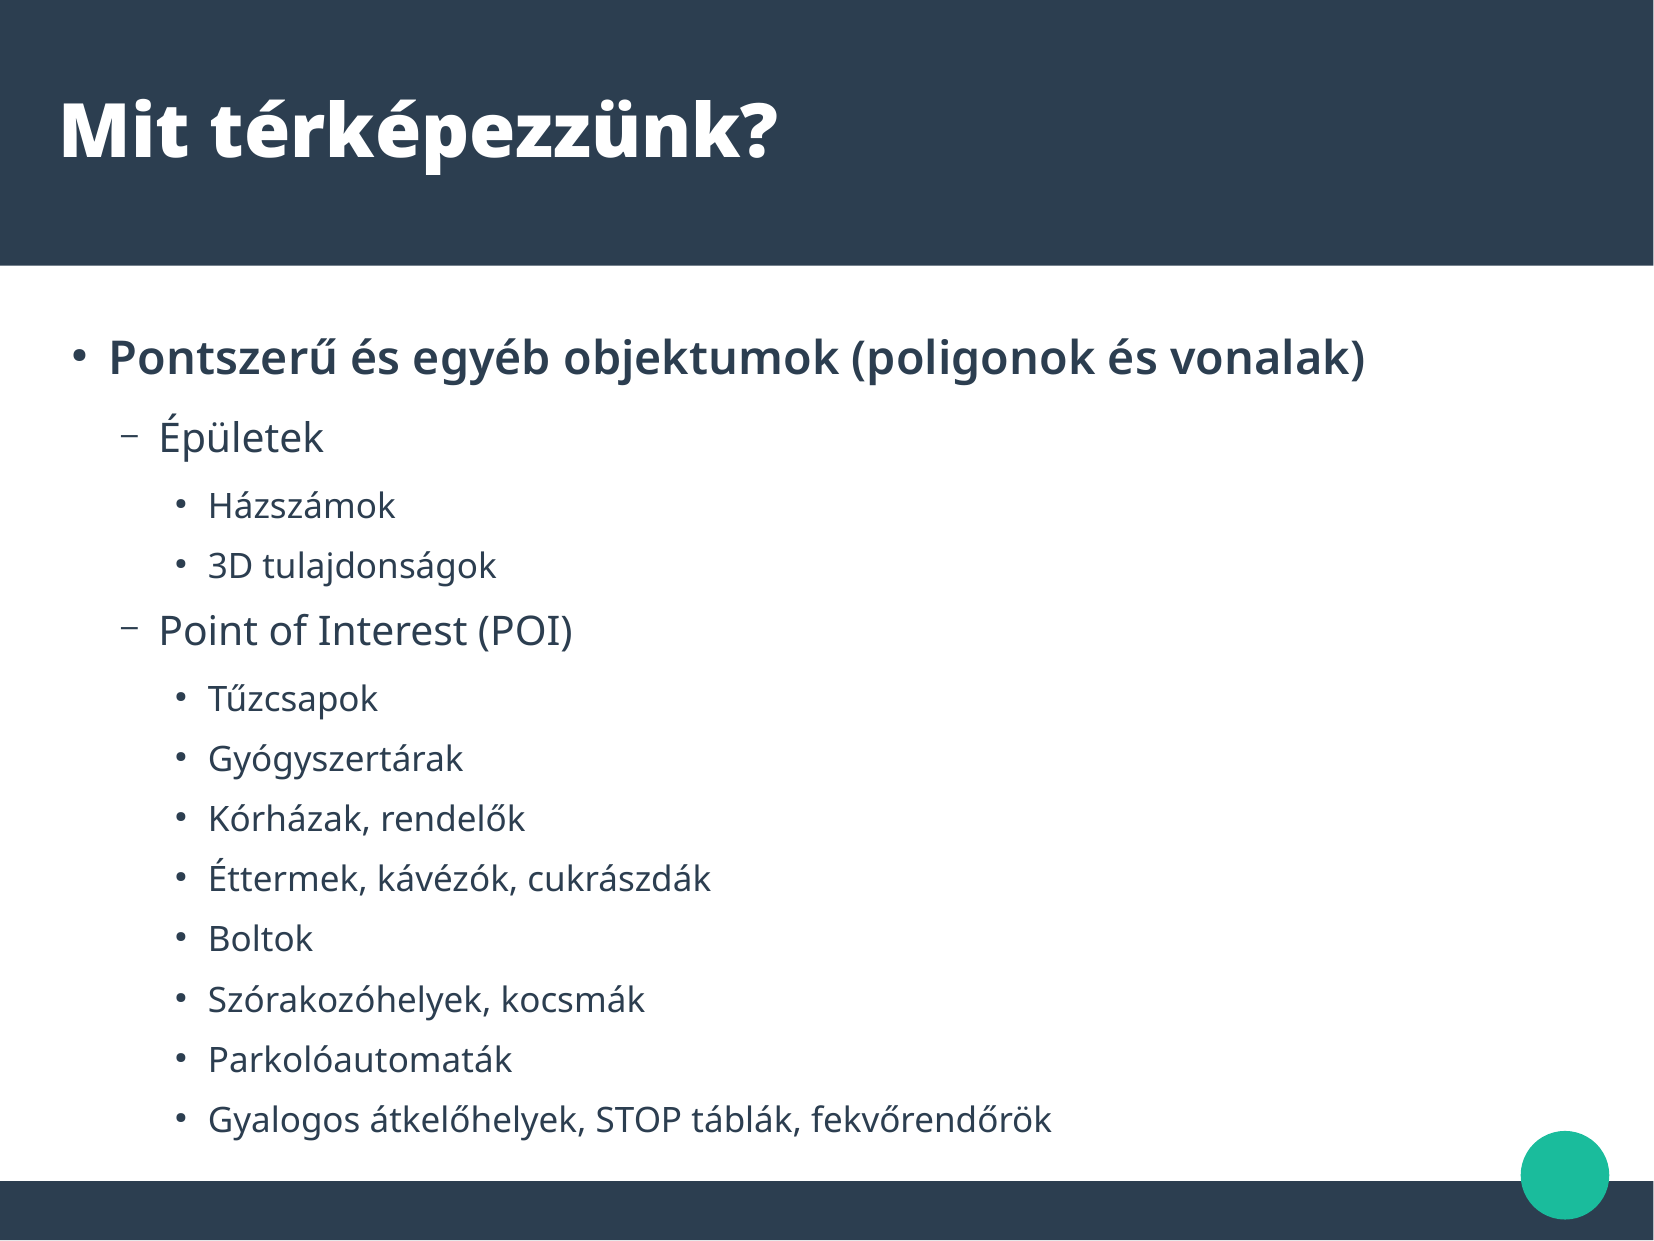

# Mit térképezzünk?
Pontszerű és egyéb objektumok (poligonok és vonalak)
Épületek
Házszámok
3D tulajdonságok
Point of Interest (POI)
Tűzcsapok
Gyógyszertárak
Kórházak, rendelők
Éttermek, kávézók, cukrászdák
Boltok
Szórakozóhelyek, kocsmák
Parkolóautomaták
Gyalogos átkelőhelyek, STOP táblák, fekvőrendőrök